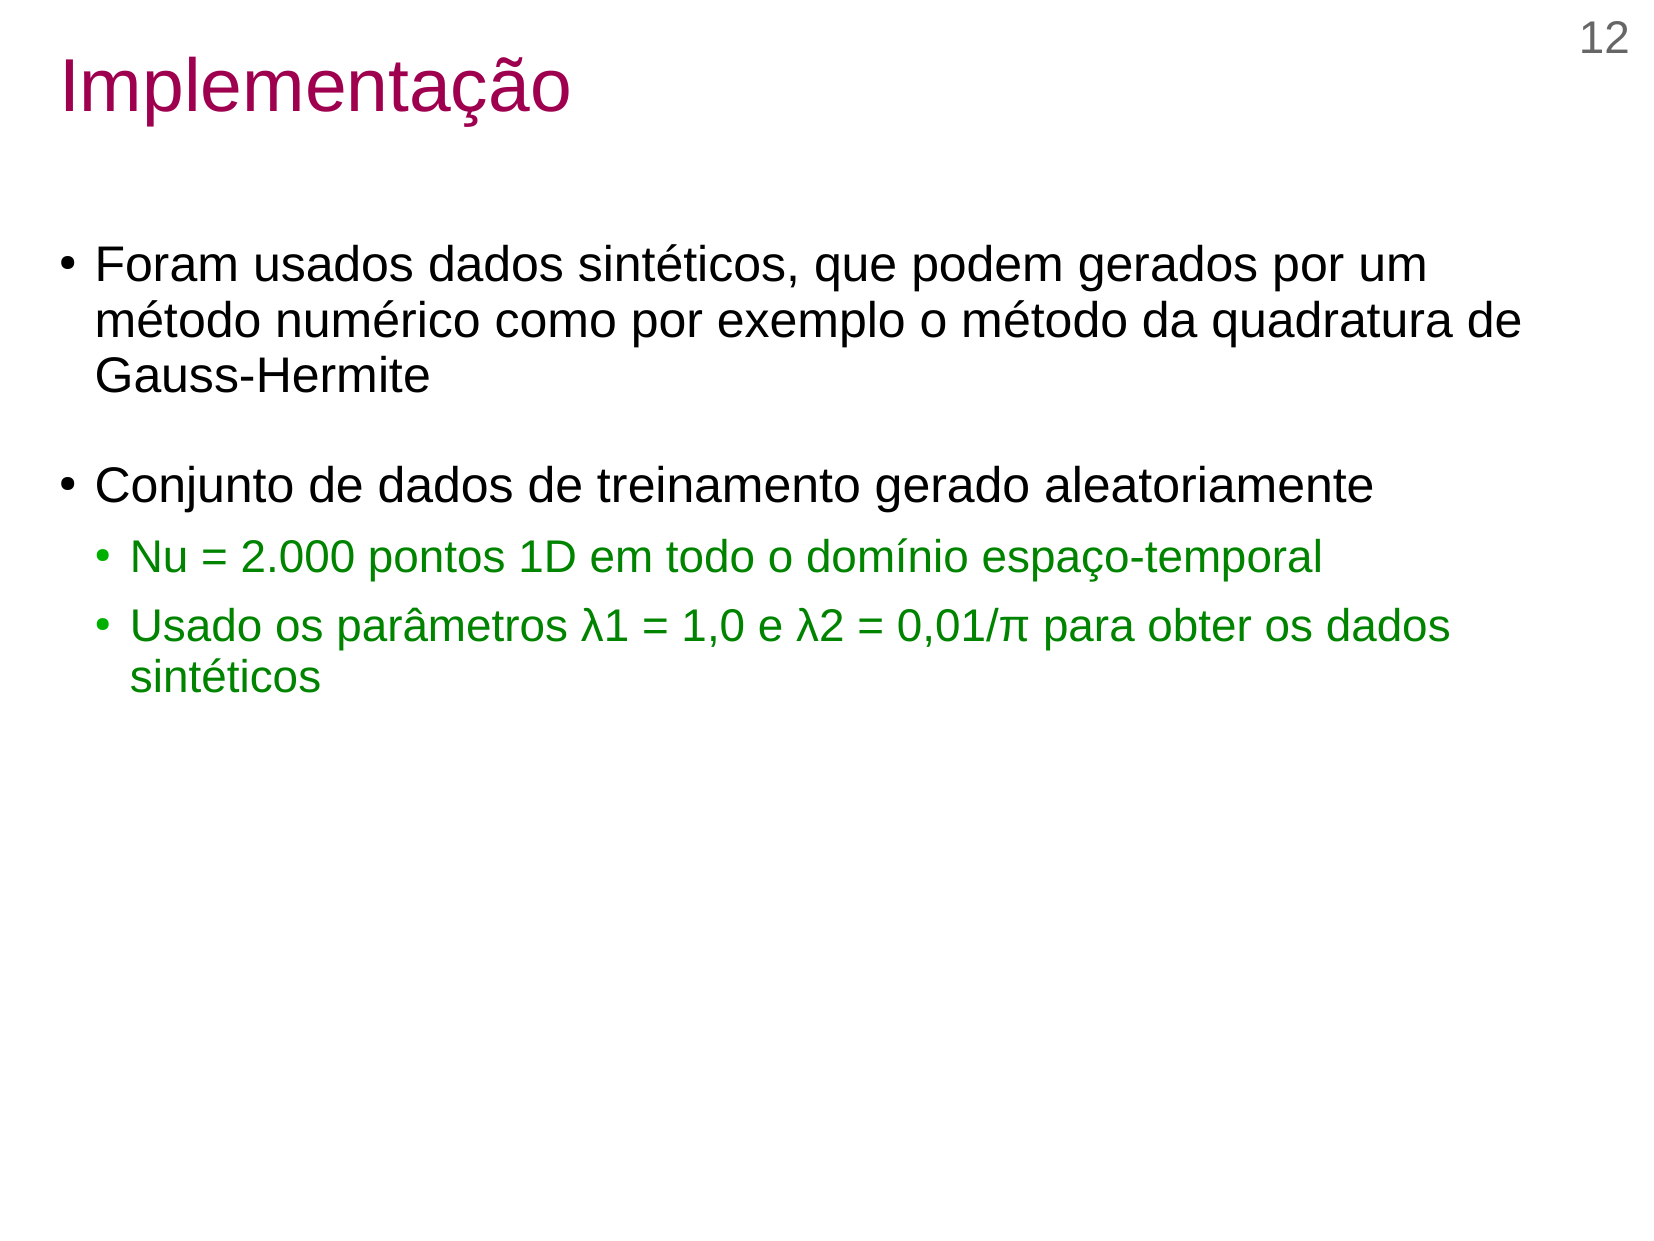

12
# Implementação
Foram usados dados sintéticos, que podem gerados por um método numérico como por exemplo o método da quadratura de Gauss-Hermite
Conjunto de dados de treinamento gerado aleatoriamente
Nu = 2.000 pontos 1D em todo o domínio espaço-temporal
Usado os parâmetros λ1 = 1,0 e λ2 = 0,01/π para obter os dados sintéticos